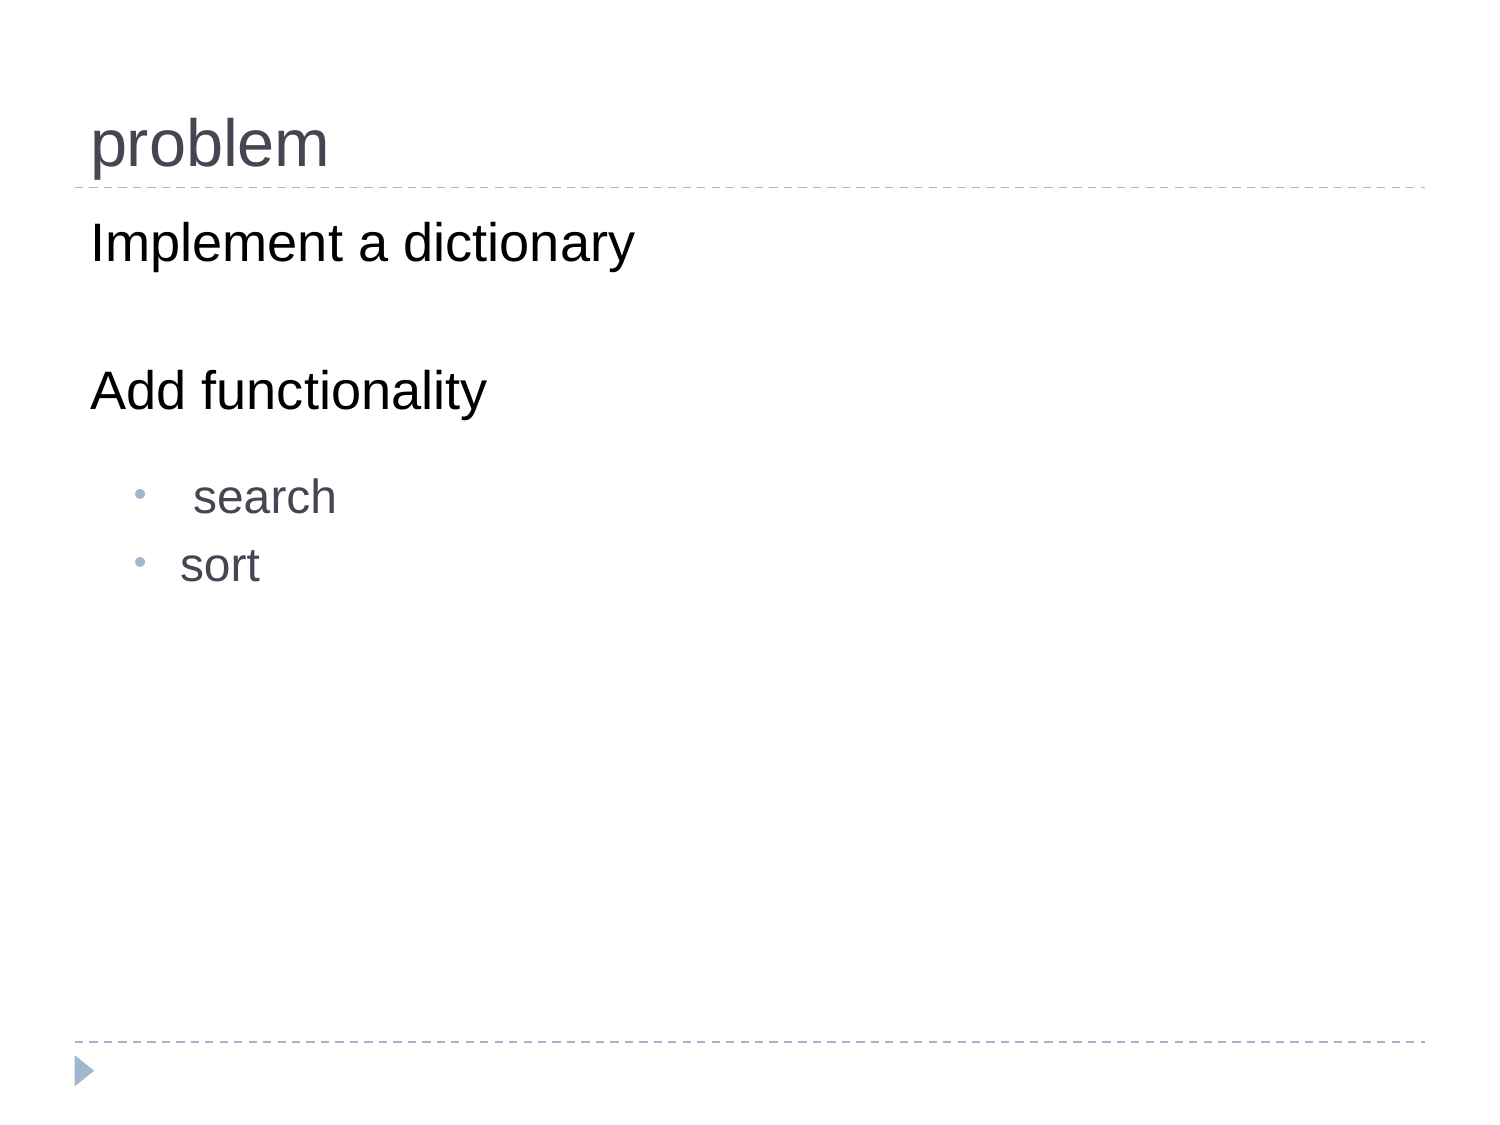

# problem
Implement a dictionary
Add functionality
 search
sort